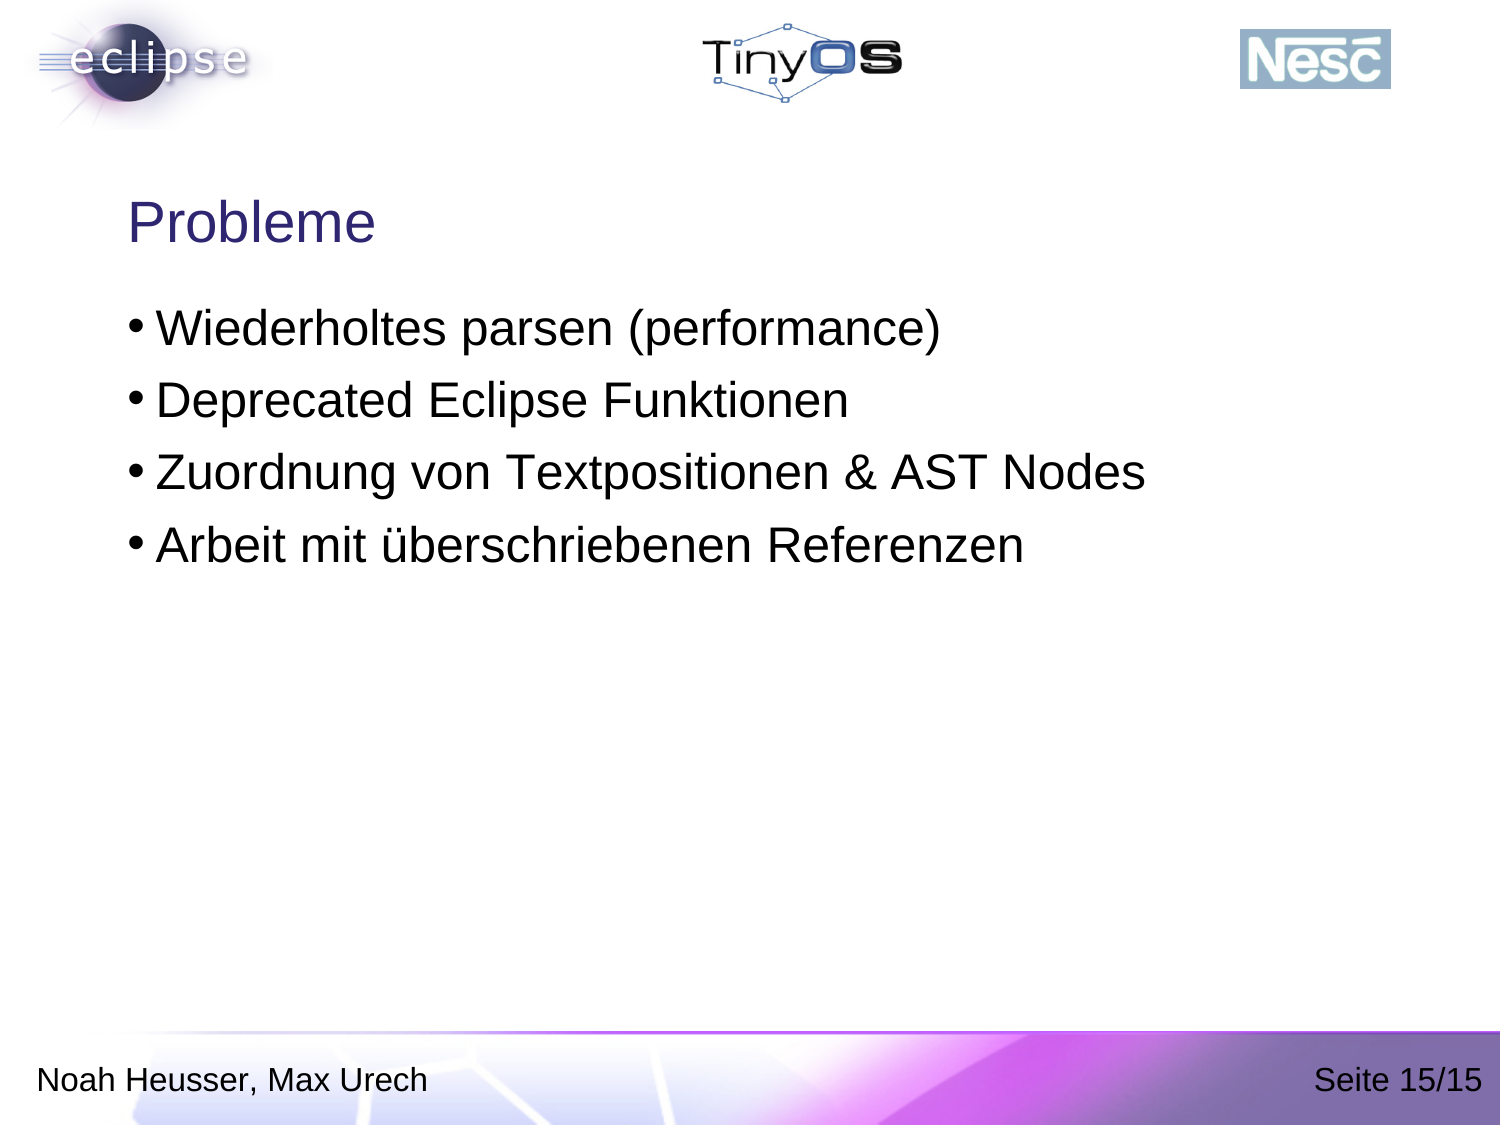

# Probleme
Wiederholtes parsen (performance)
Deprecated Eclipse Funktionen
Zuordnung von Textpositionen & AST Nodes
Arbeit mit überschriebenen Referenzen